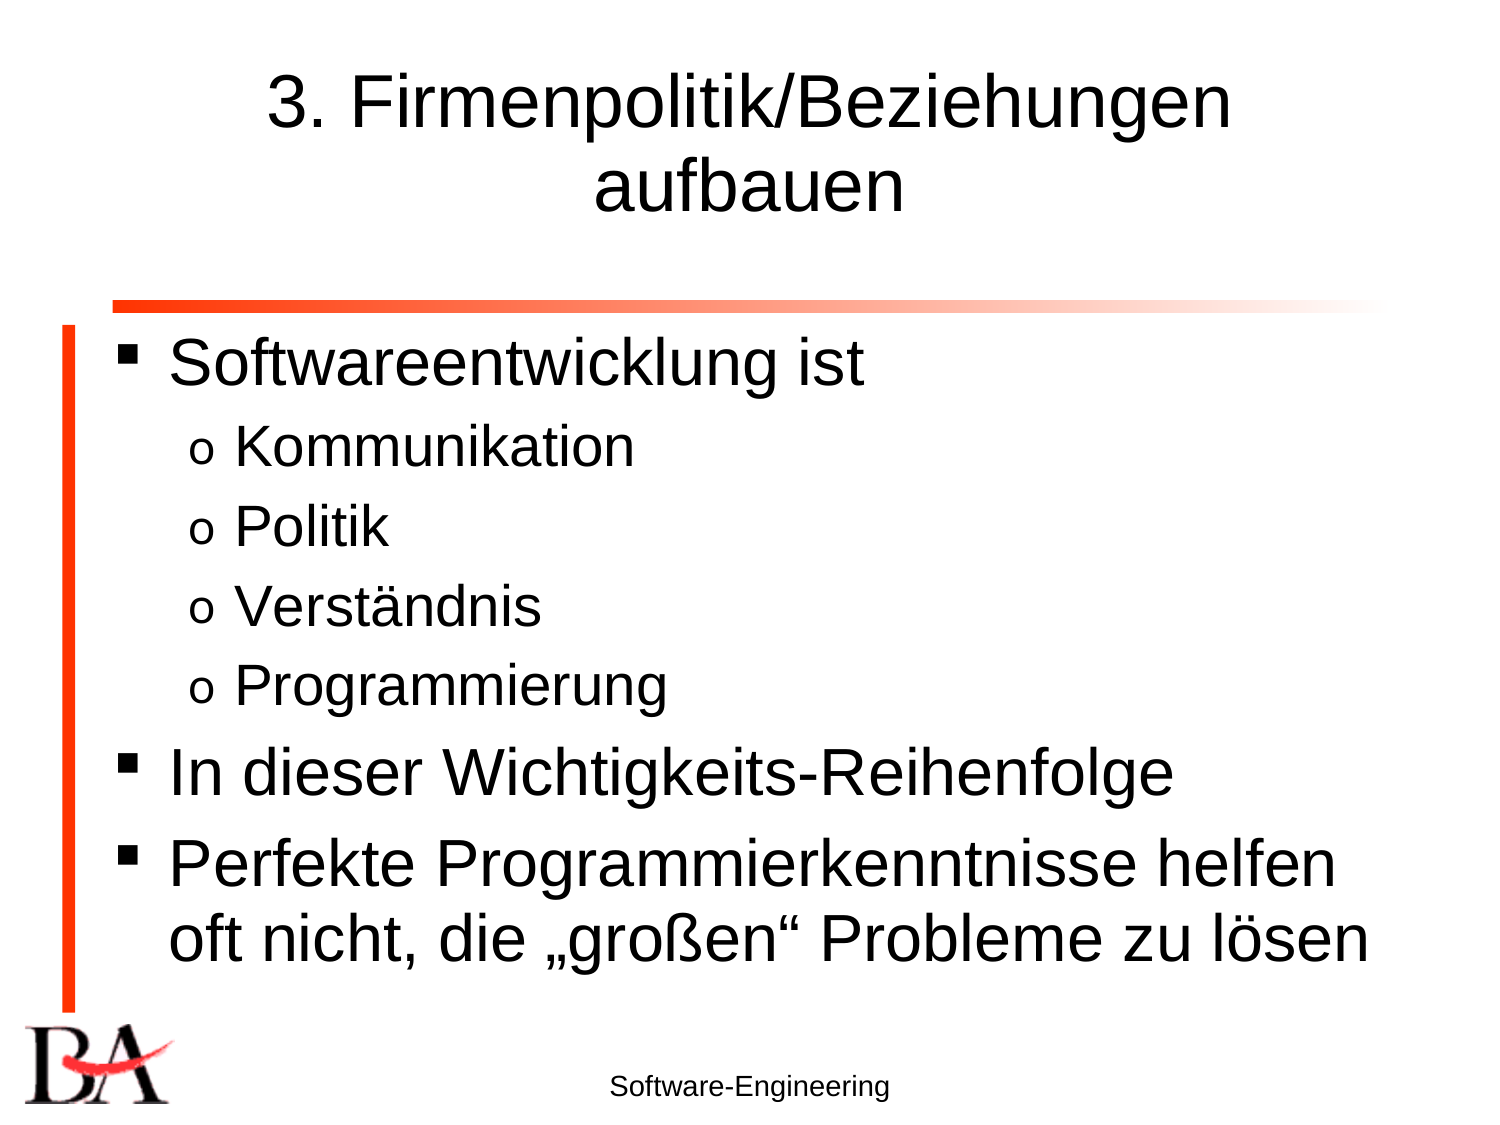

# 3. Firmenpolitik/Beziehungen aufbauen
Softwareentwicklung ist
Kommunikation
Politik
Verständnis
Programmierung
In dieser Wichtigkeits-Reihenfolge
Perfekte Programmierkenntnisse helfen oft nicht, die „großen“ Probleme zu lösen